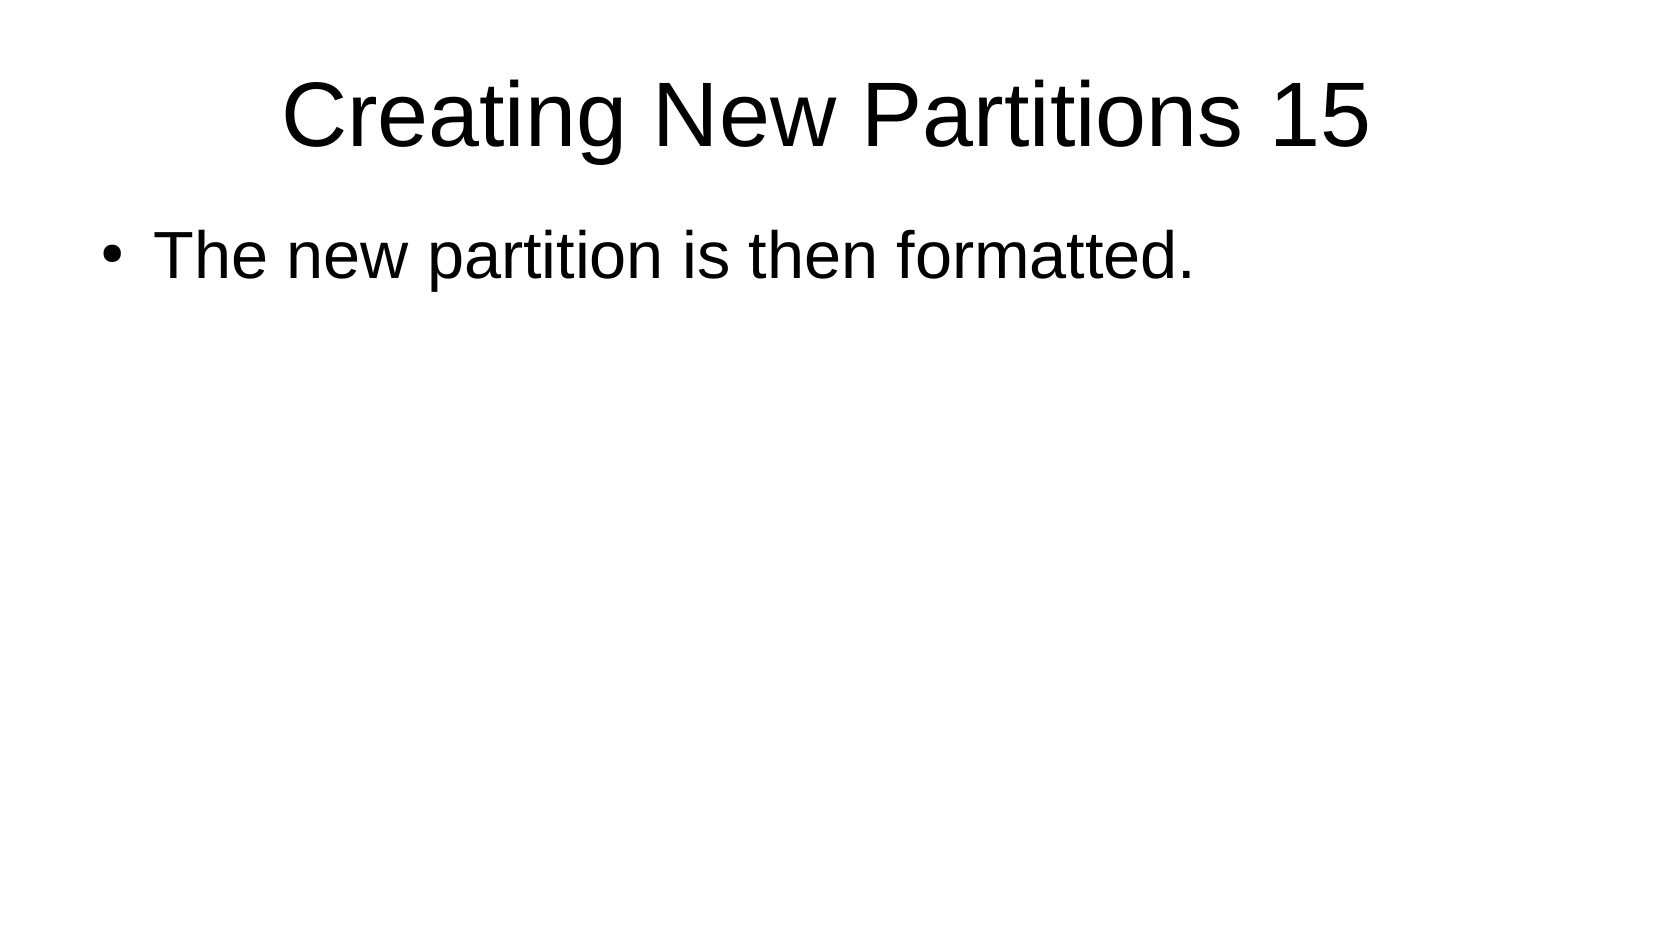

# Creating New Partitions 15
The new partition is then formatted.